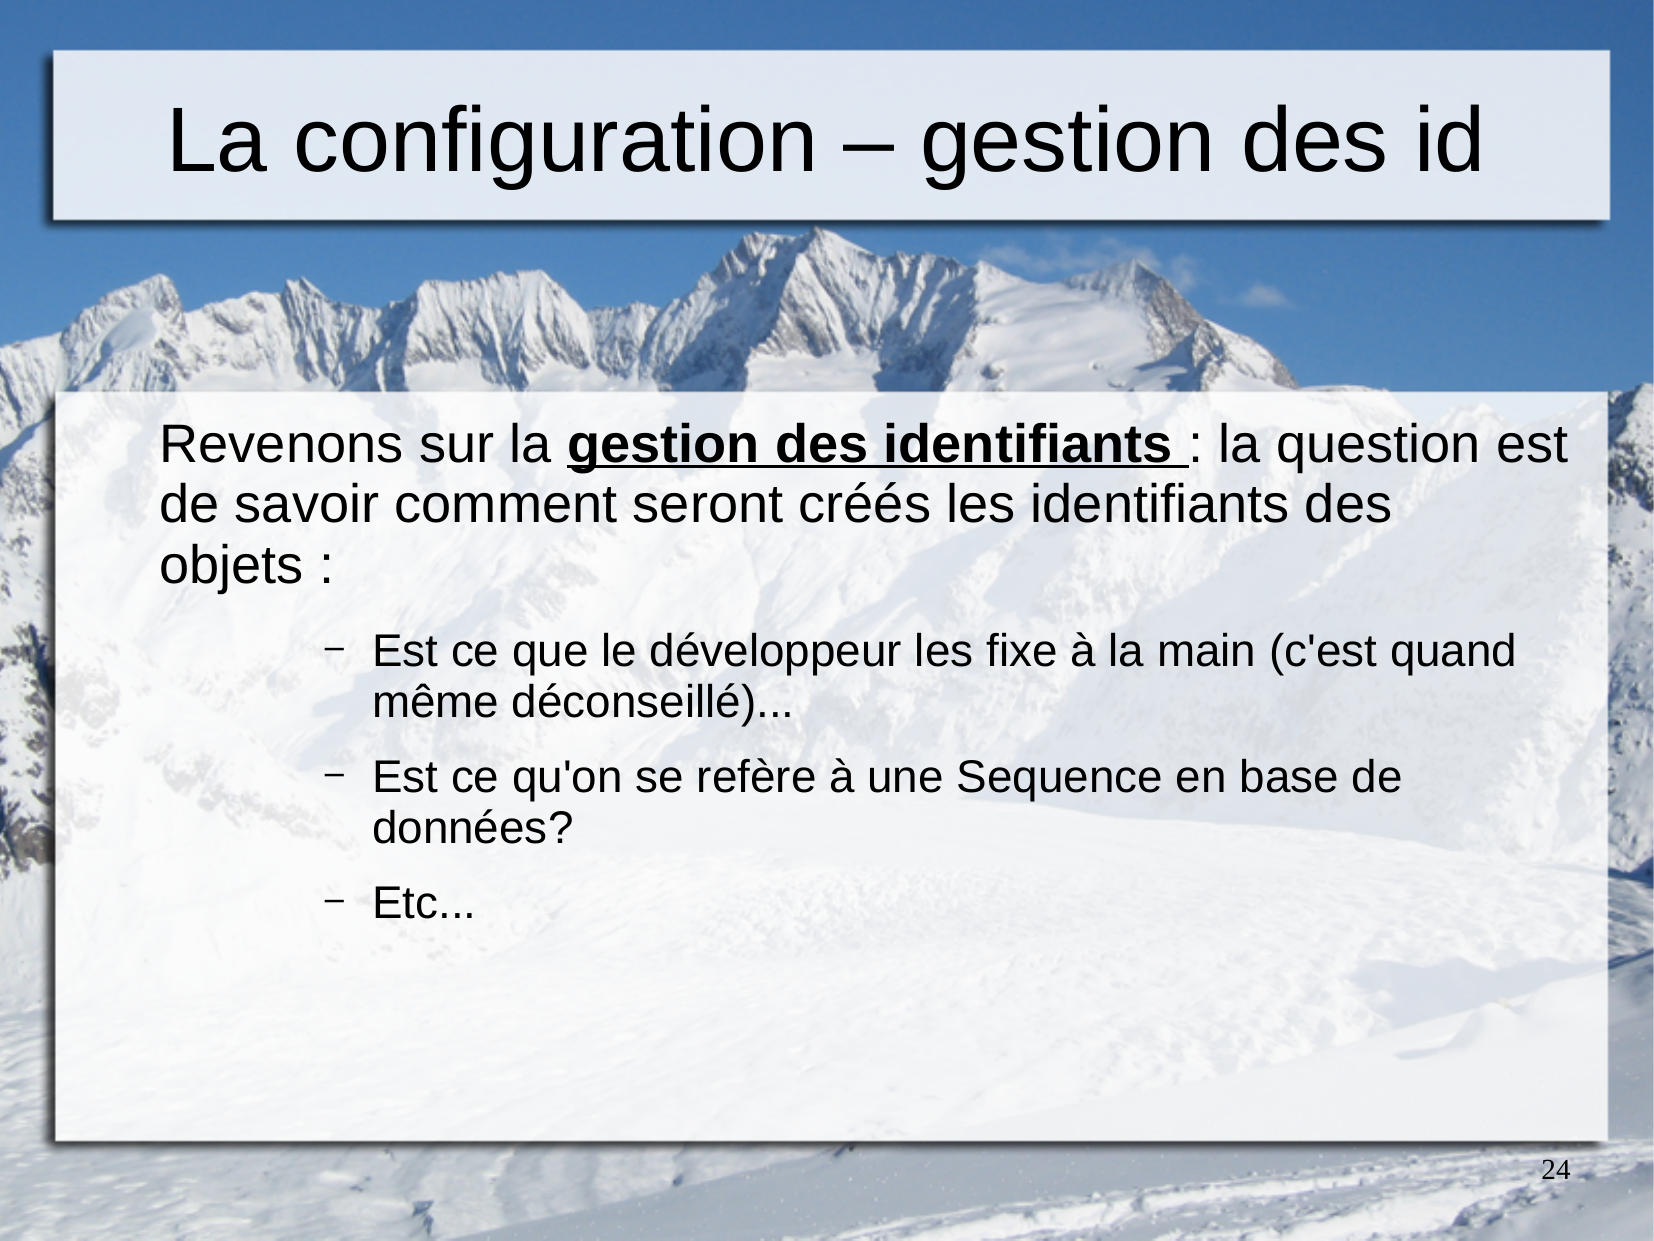

# La configuration – gestion des id
Revenons sur la gestion des identifiants : la question est de savoir comment seront créés les identifiants des objets :
Est ce que le développeur les fixe à la main (c'est quand même déconseillé)...
Est ce qu'on se refère à une Sequence en base de données?
Etc...
24